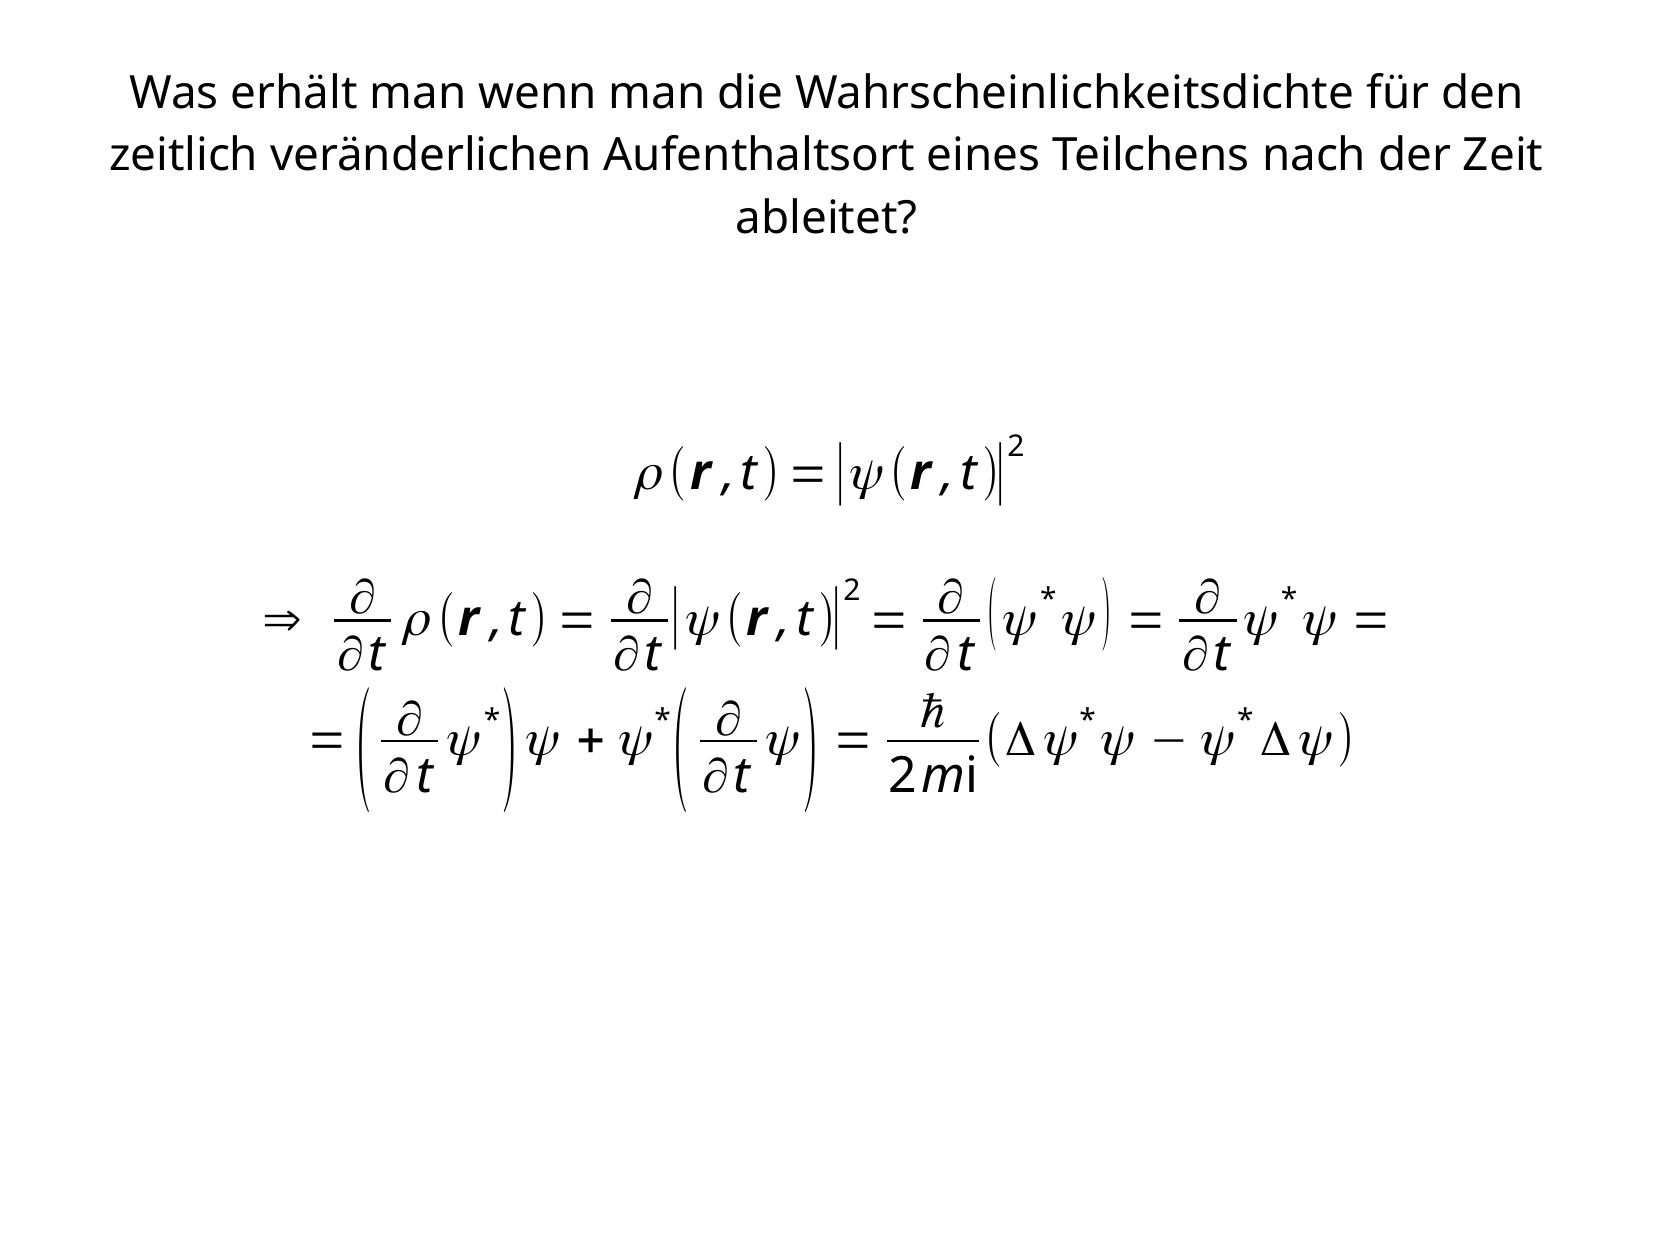

# Was erhält man wenn man die Wahrscheinlichkeitsdichte für den zeitlich veränderlichen Aufenthaltsort eines Teilchens nach der Zeit ableitet?